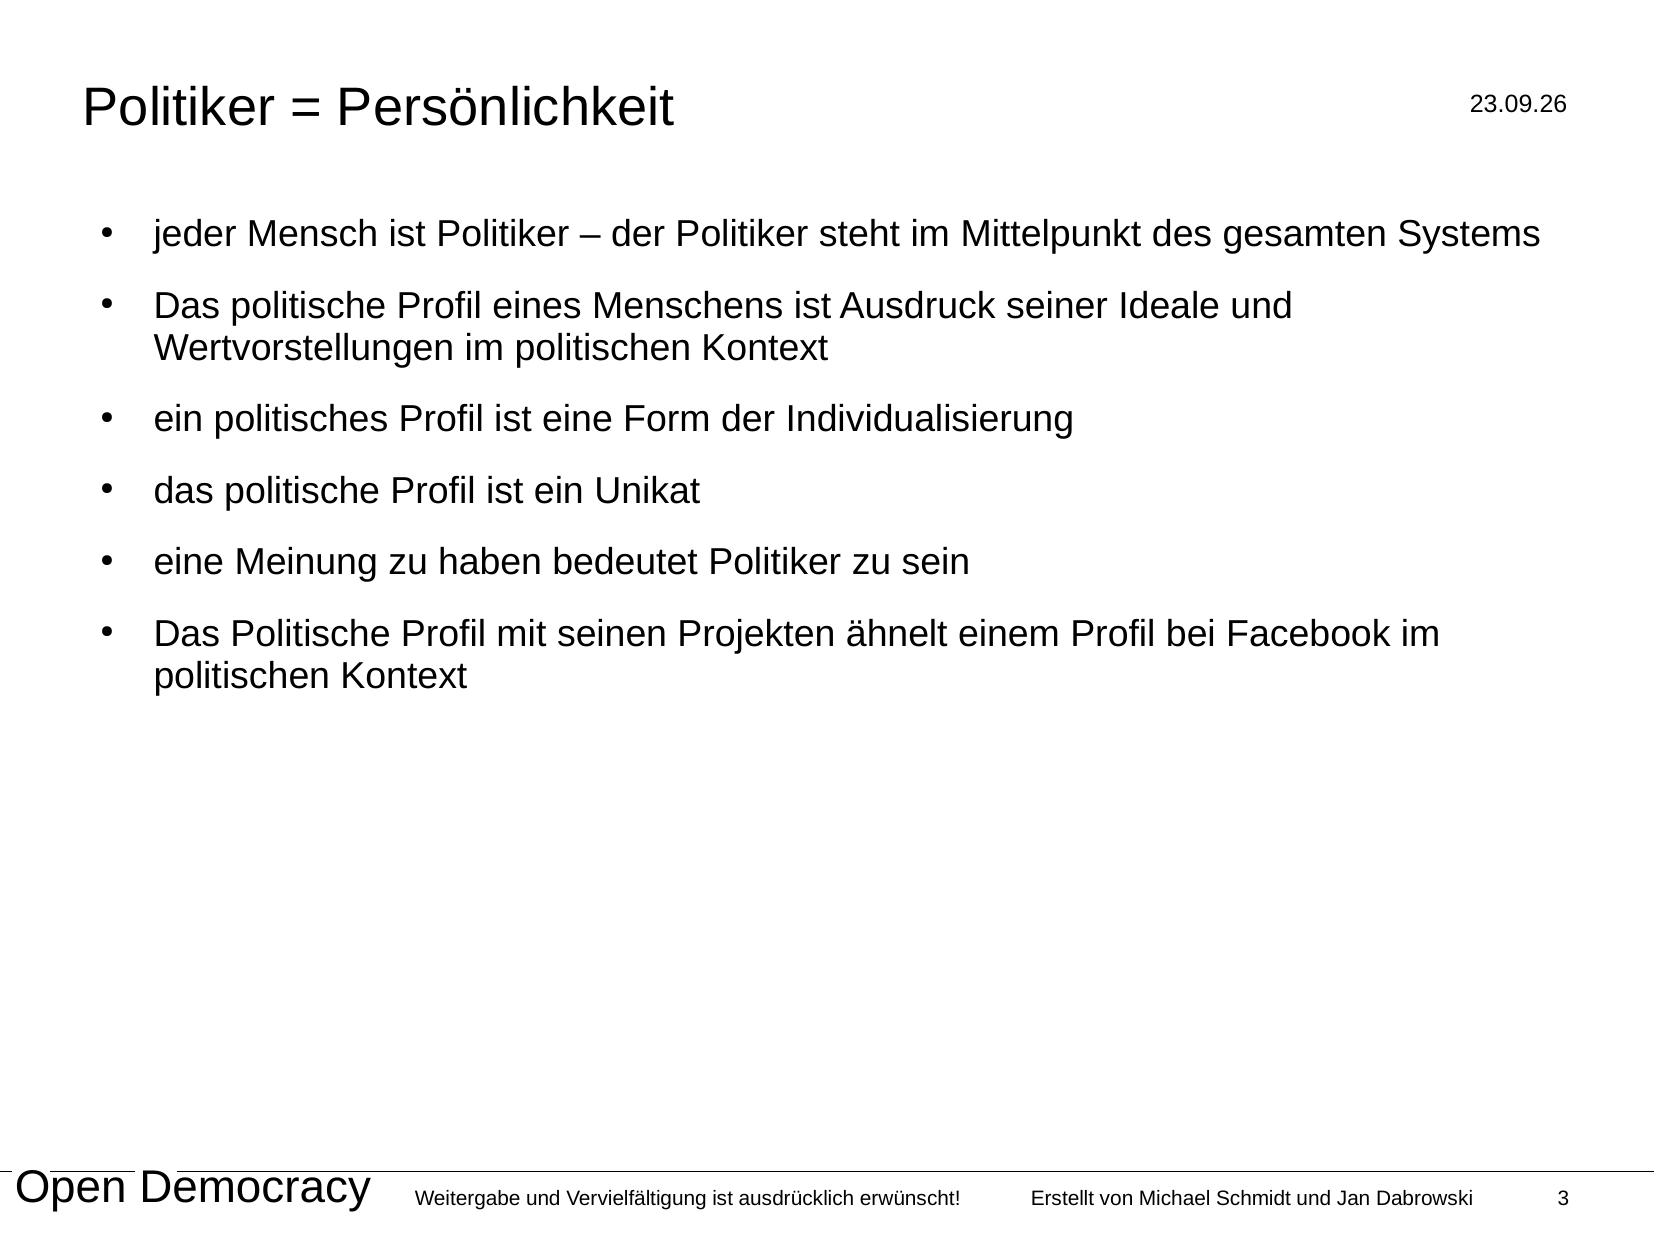

# Politiker = Persönlichkeit
jeder Mensch ist Politiker – der Politiker steht im Mittelpunkt des gesamten Systems
Das politische Profil eines Menschens ist Ausdruck seiner Ideale und Wertvorstellungen im politischen Kontext
ein politisches Profil ist eine Form der Individualisierung
das politische Profil ist ein Unikat
eine Meinung zu haben bedeutet Politiker zu sein
Das Politische Profil mit seinen Projekten ähnelt einem Profil bei Facebook im politischen Kontext